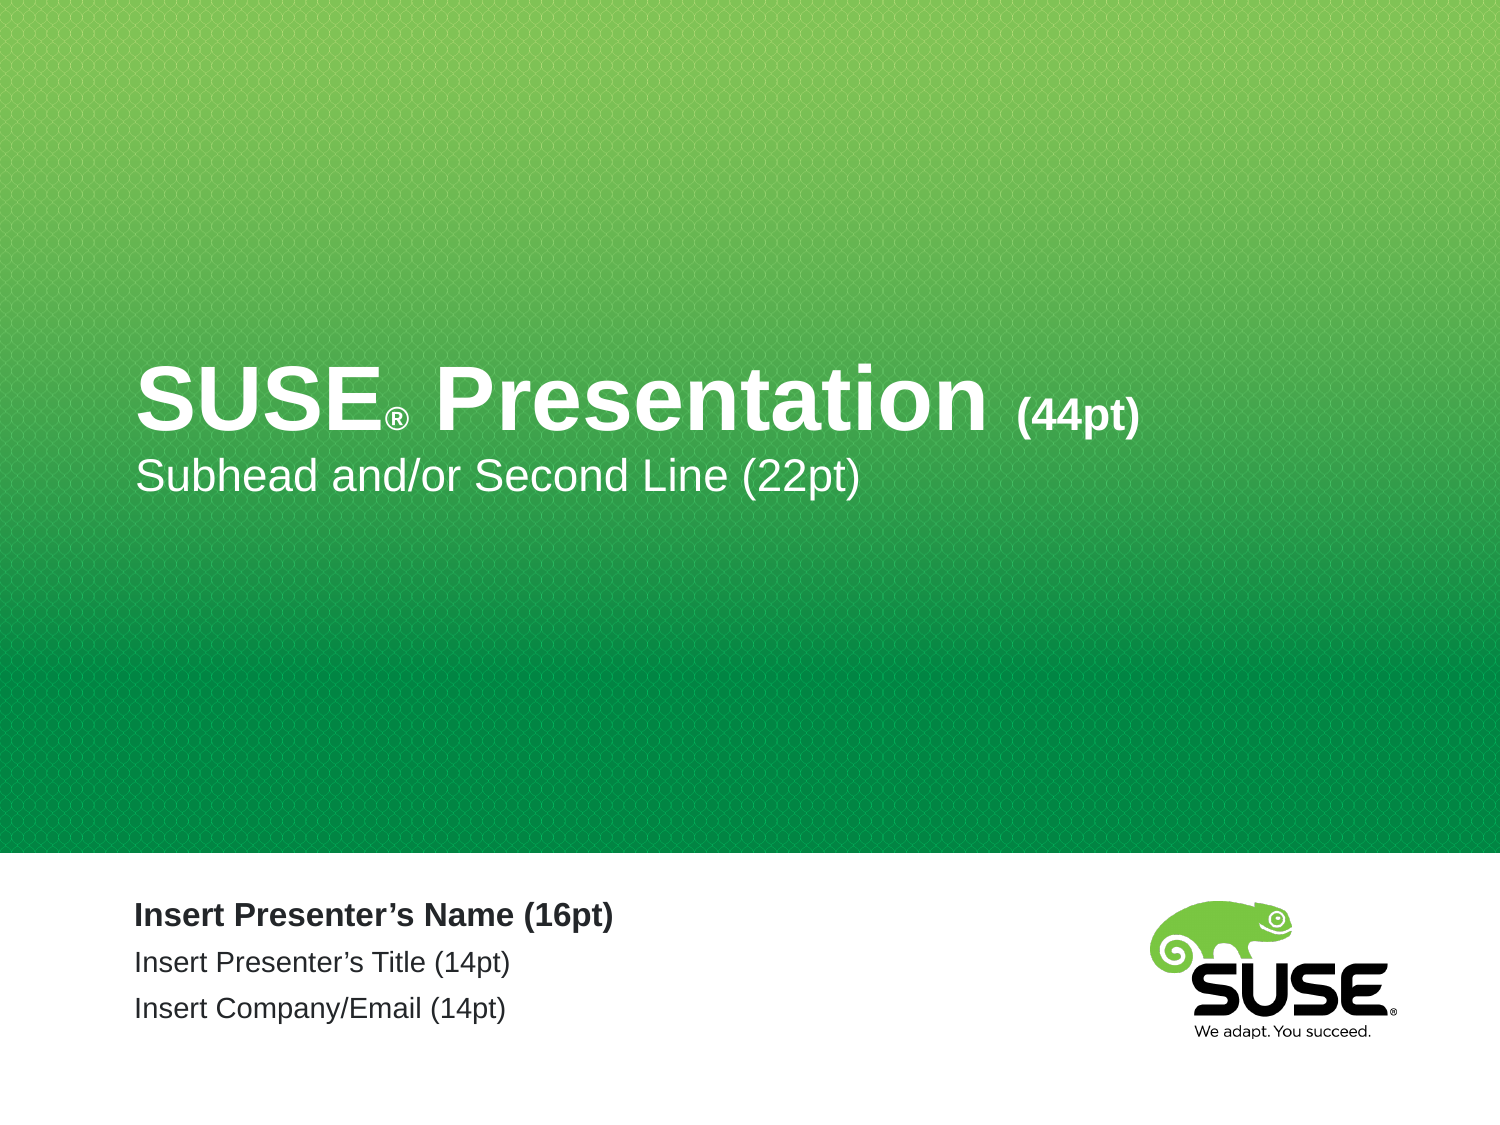

# SUSE® Presentation (44pt) Subhead and/or Second Line (22pt)
Insert Presenter’s Name (16pt)
Insert Presenter’s Title (14pt)
Insert Company/Email (14pt)